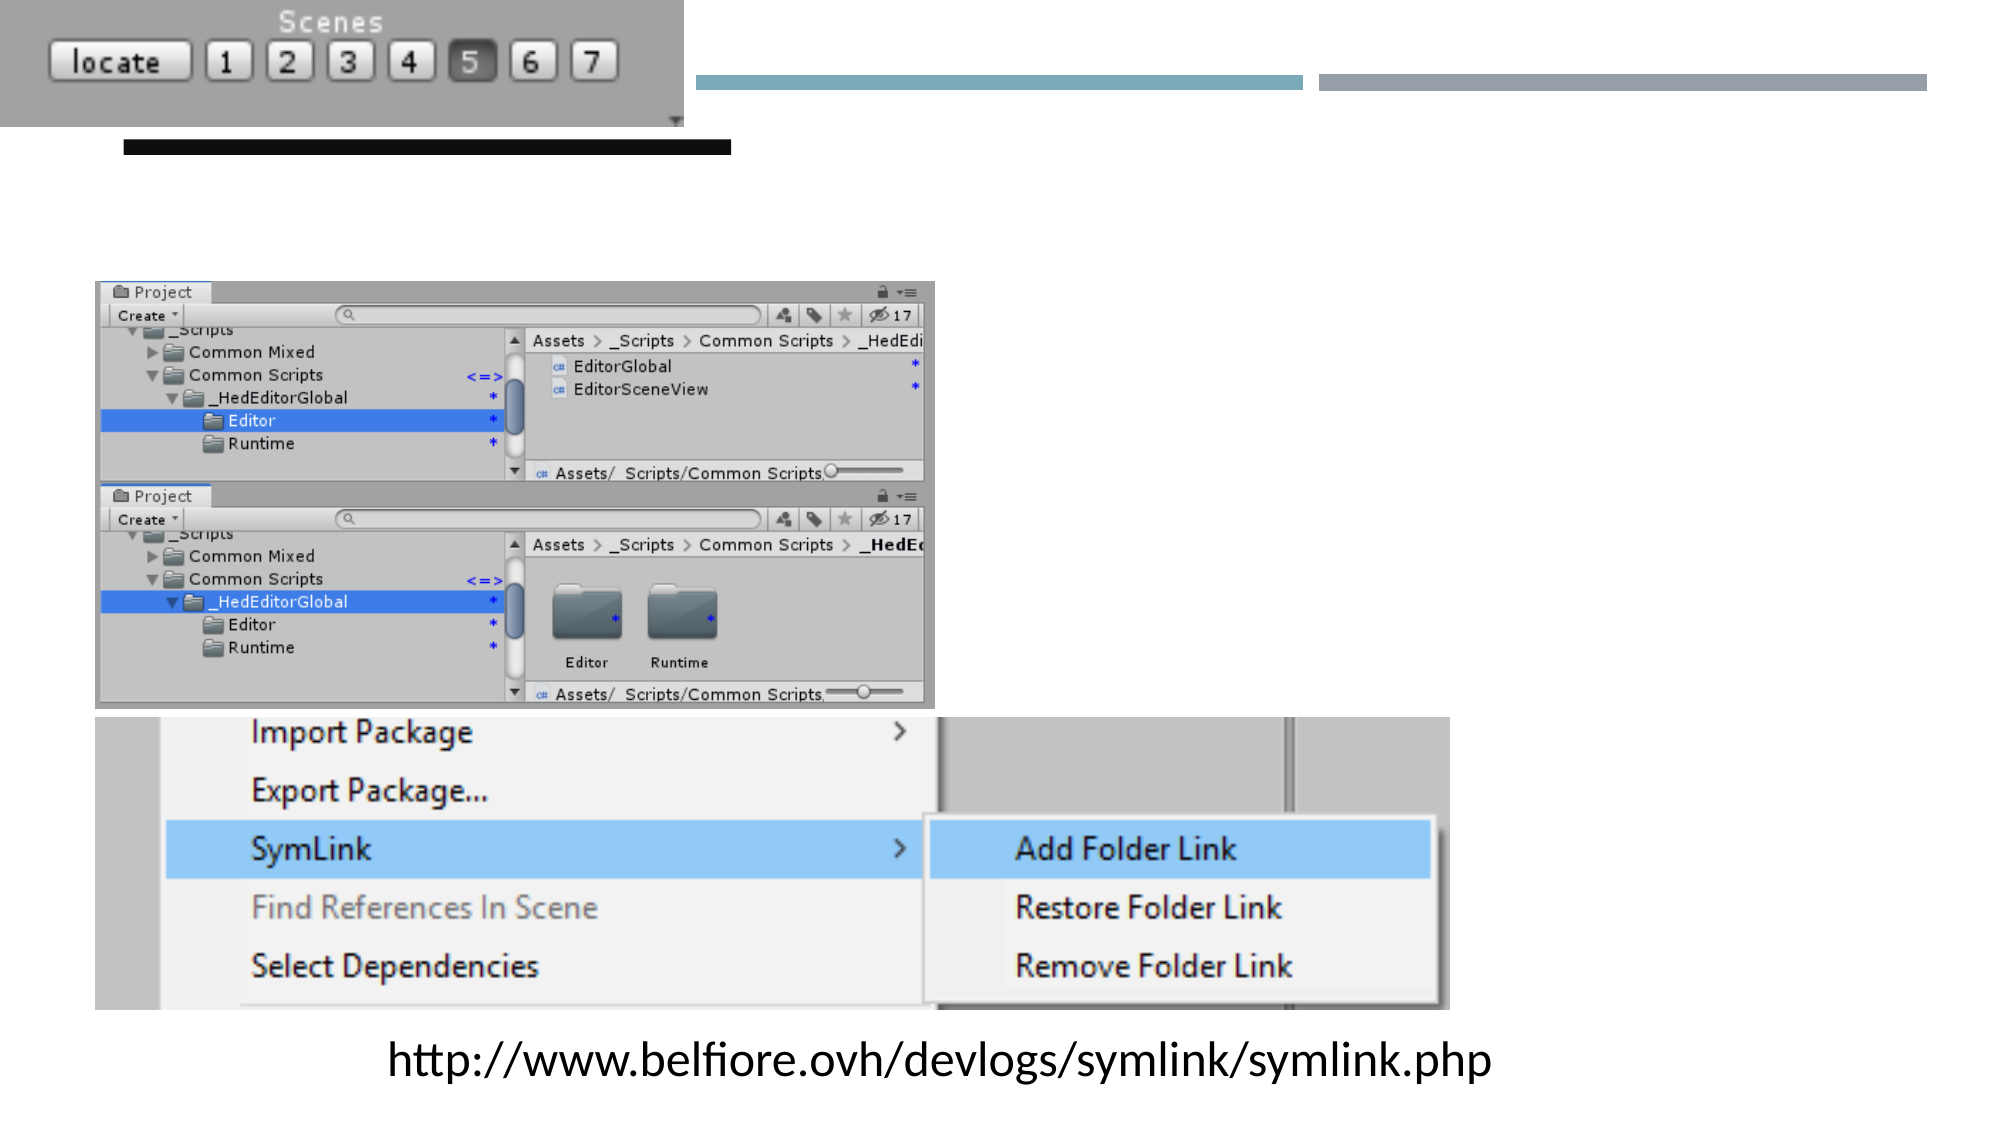

# 5) Quick Symbolic link pushable in git
This tool allow you to have external files linked to your unity project, and pushable in git !
Simply Right Clic on a folder > SymLink to access the 3 options.
See more: http://www.belfiore.ovh/devlogs/symlink/symlink.php